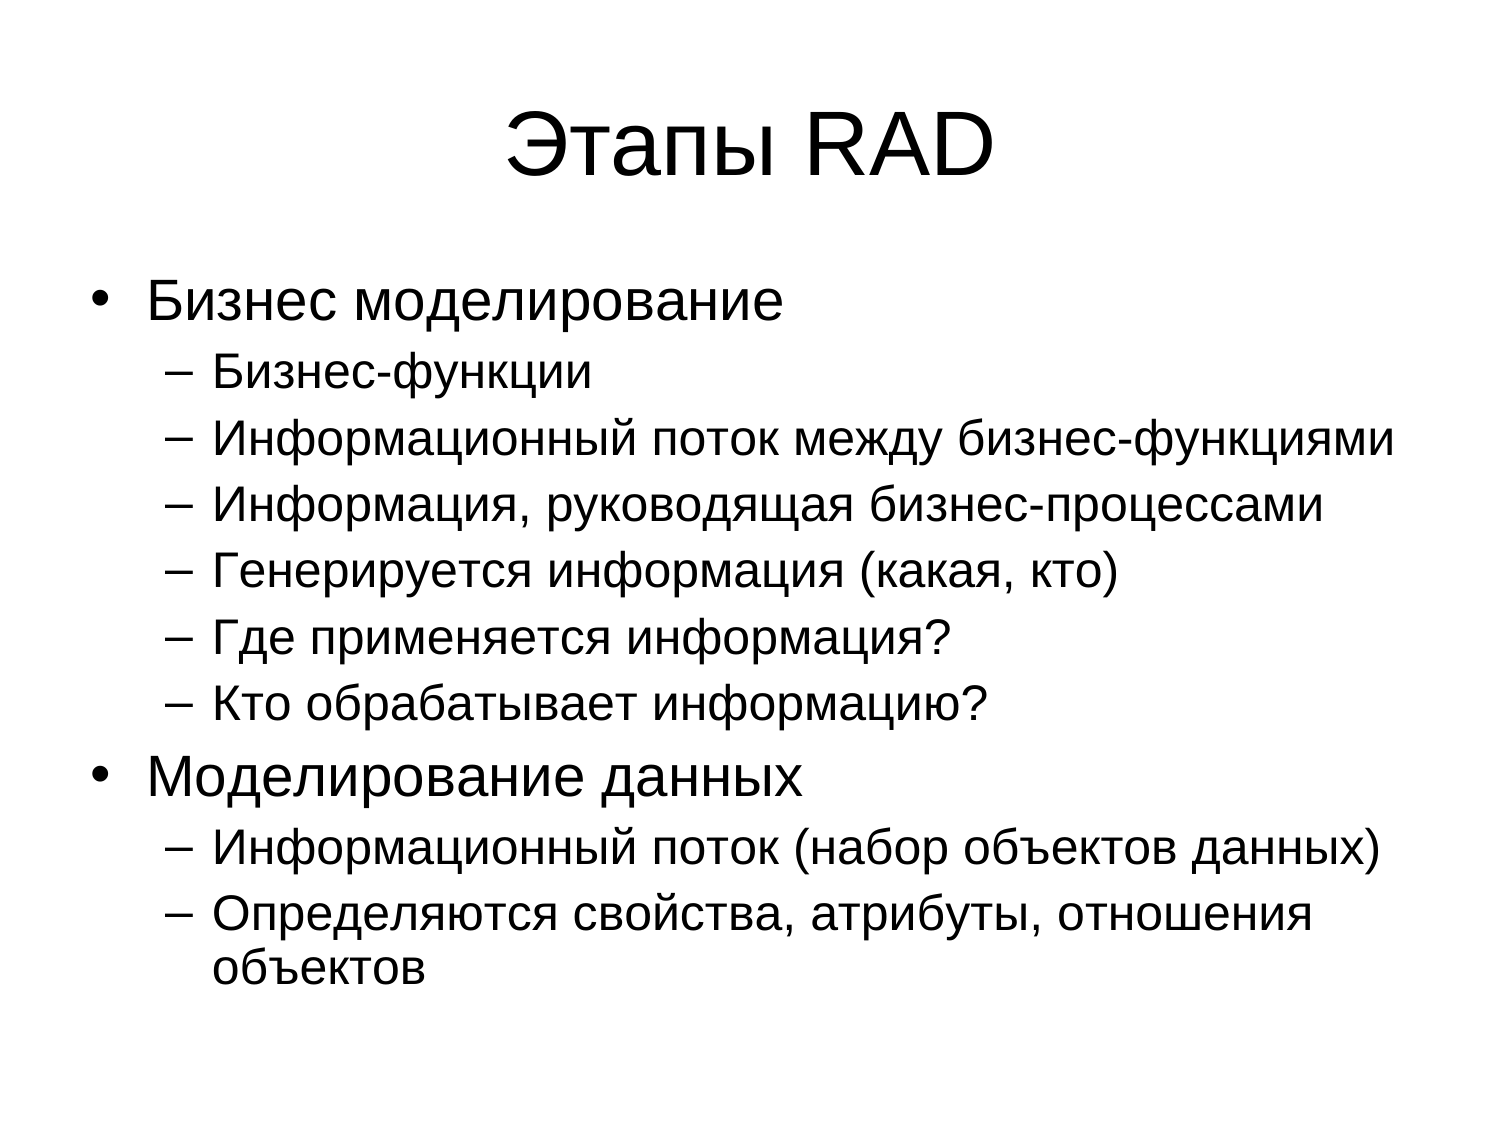

# Этапы RAD
Бизнес моделирование
Бизнес-функции
Информационный поток между бизнес-функциями
Информация, руководящая бизнес-процессами
Генерируется информация (какая, кто)
Где применяется информация?
Кто обрабатывает информацию?
Моделирование данных
Информационный поток (набор объектов данных)
Определяются свойства, атрибуты, отношения объектов